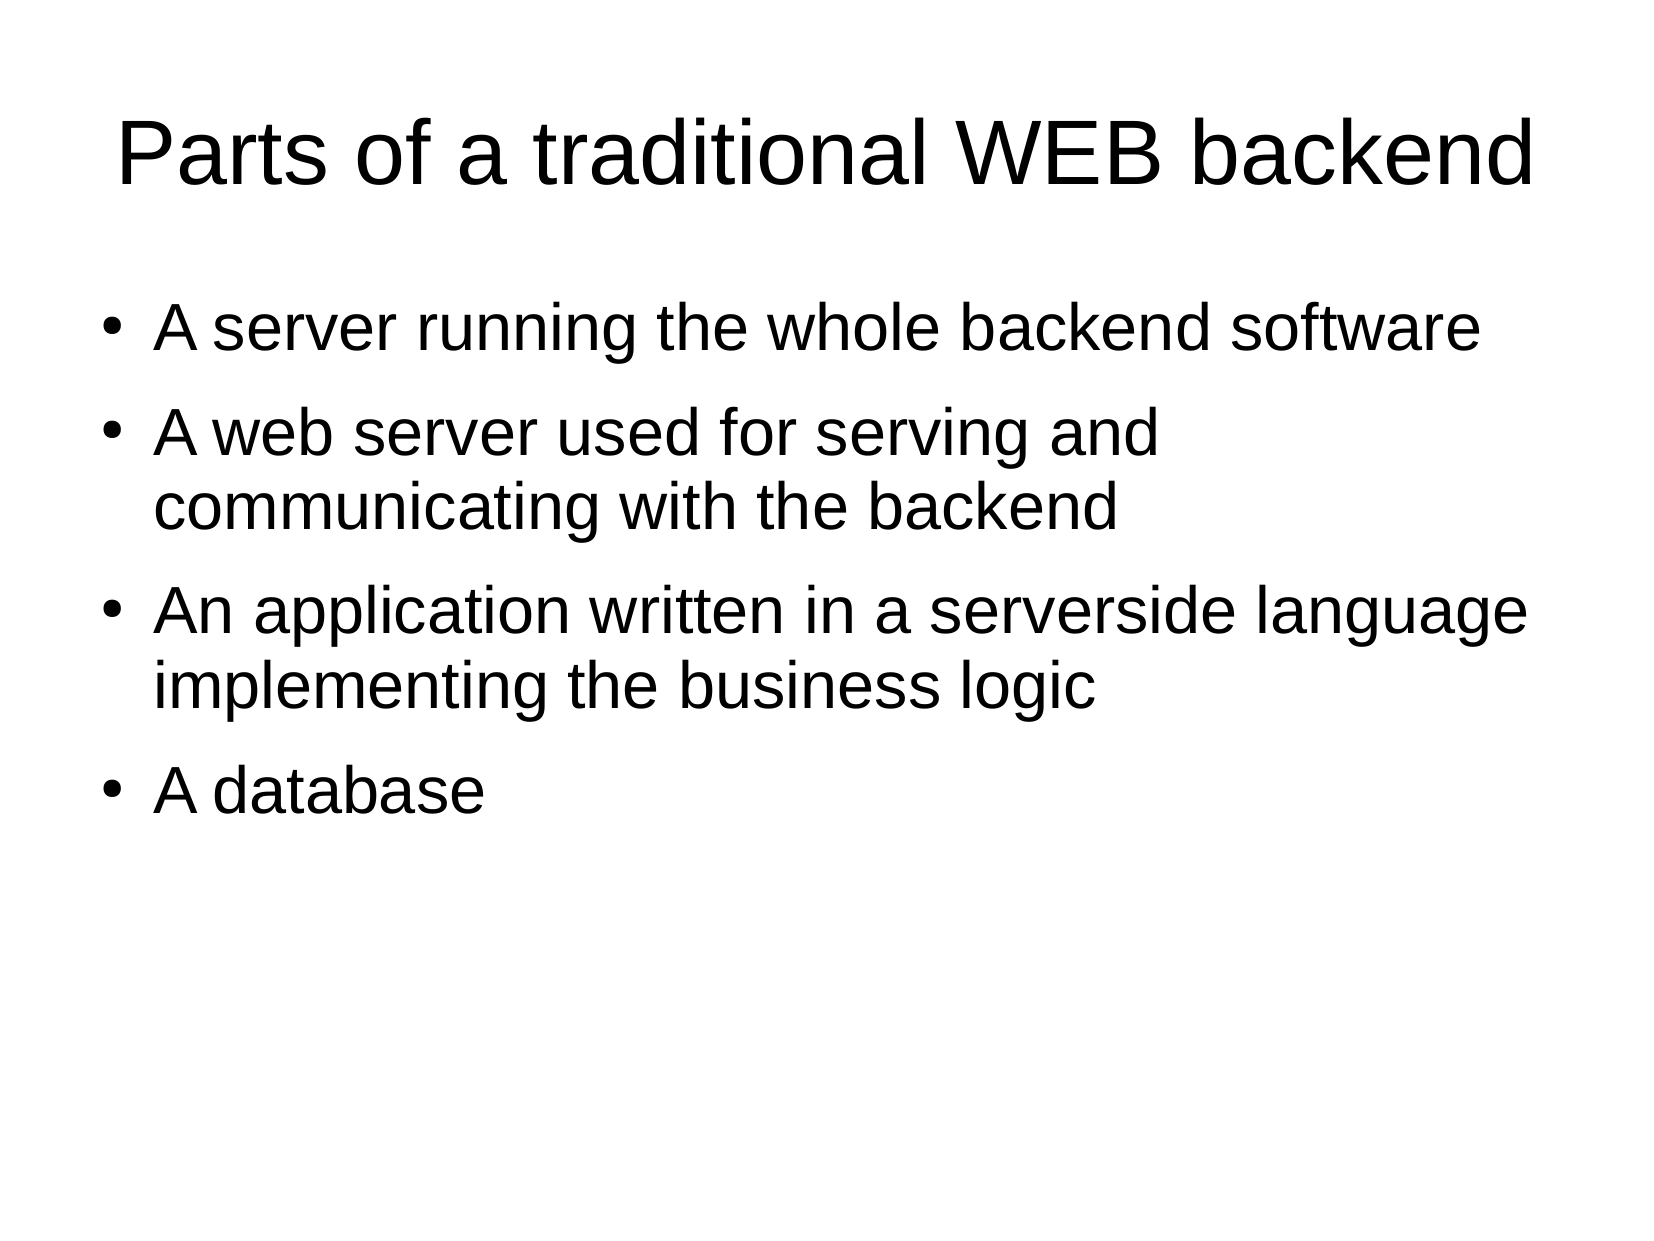

# Parts of a traditional WEB backend
A server running the whole backend software
A web server used for serving and communicating with the backend
An application written in a serverside language implementing the business logic
A database